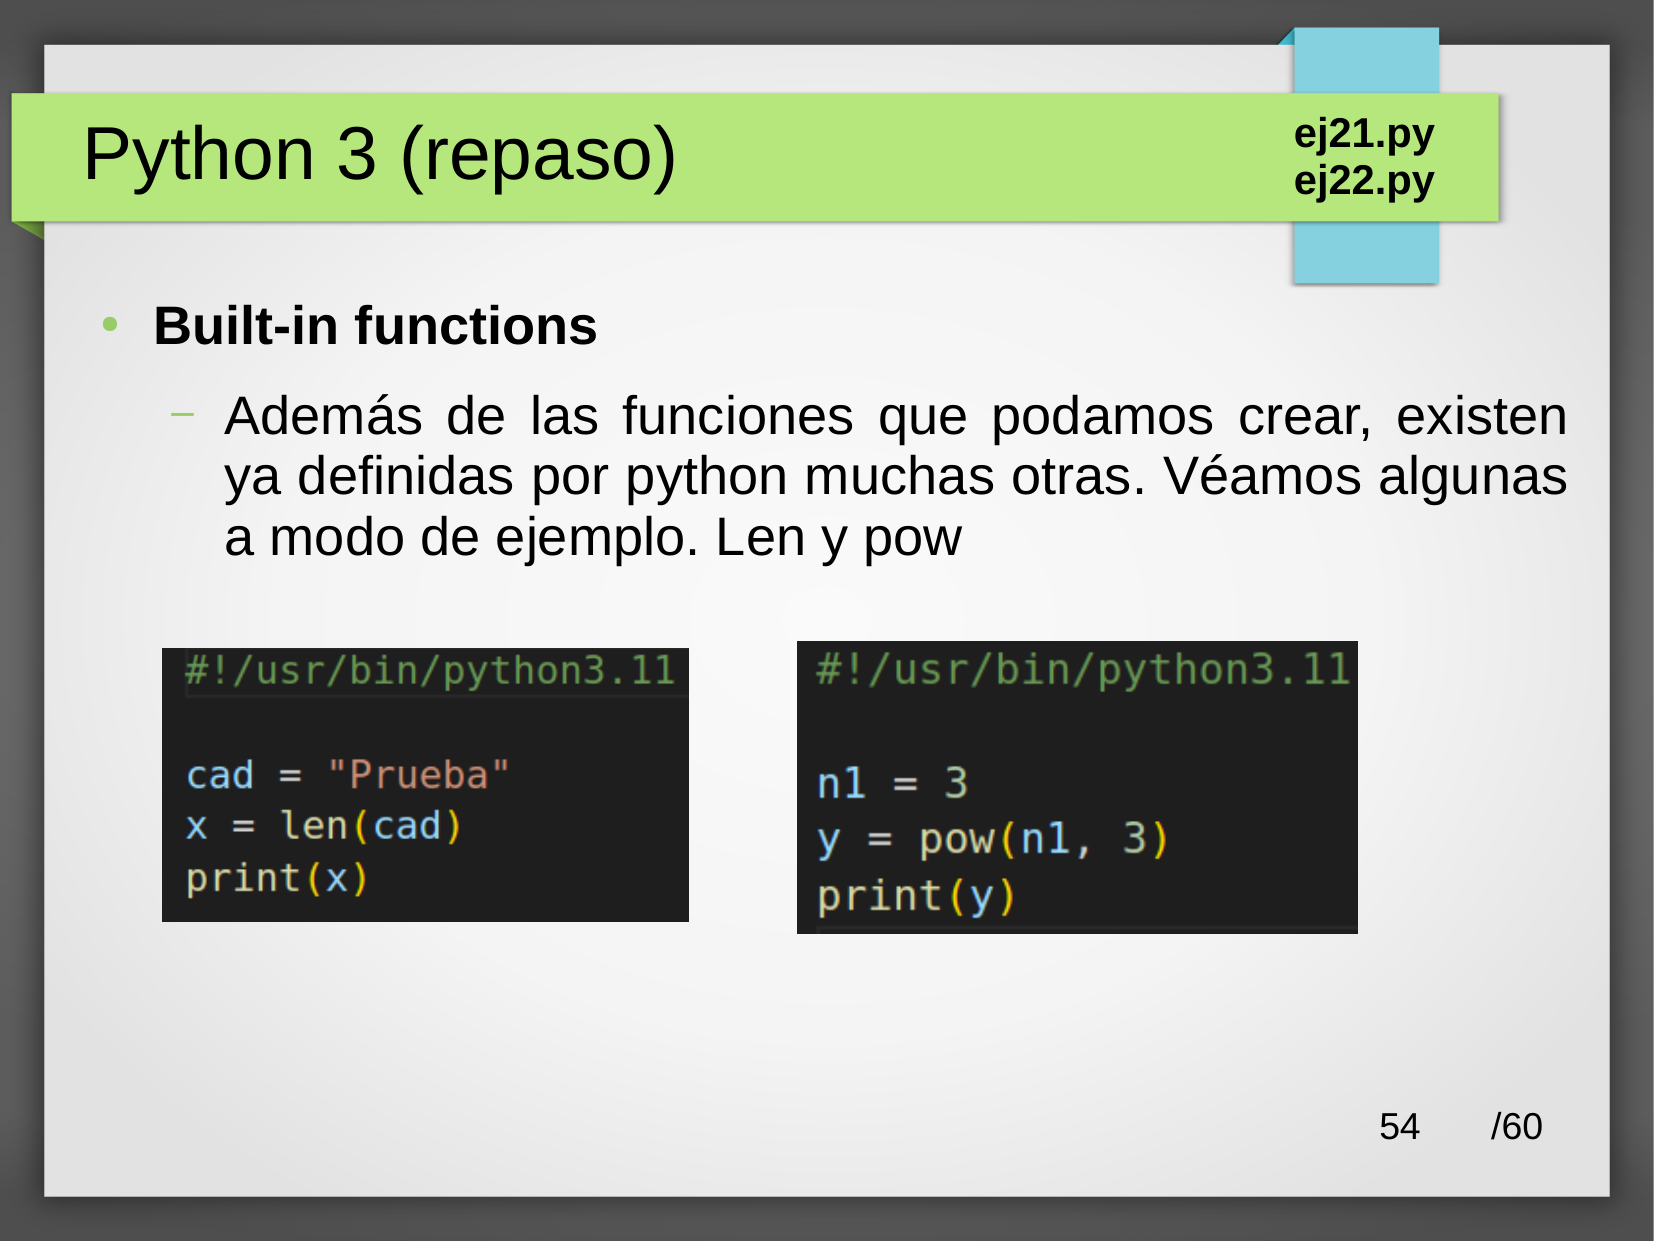

# Python 3 (repaso)
ej21.py
ej22.py
Built-in functions
Además de las funciones que podamos crear, existen ya definidas por python muchas otras. Véamos algunas a modo de ejemplo. Len y pow
/60